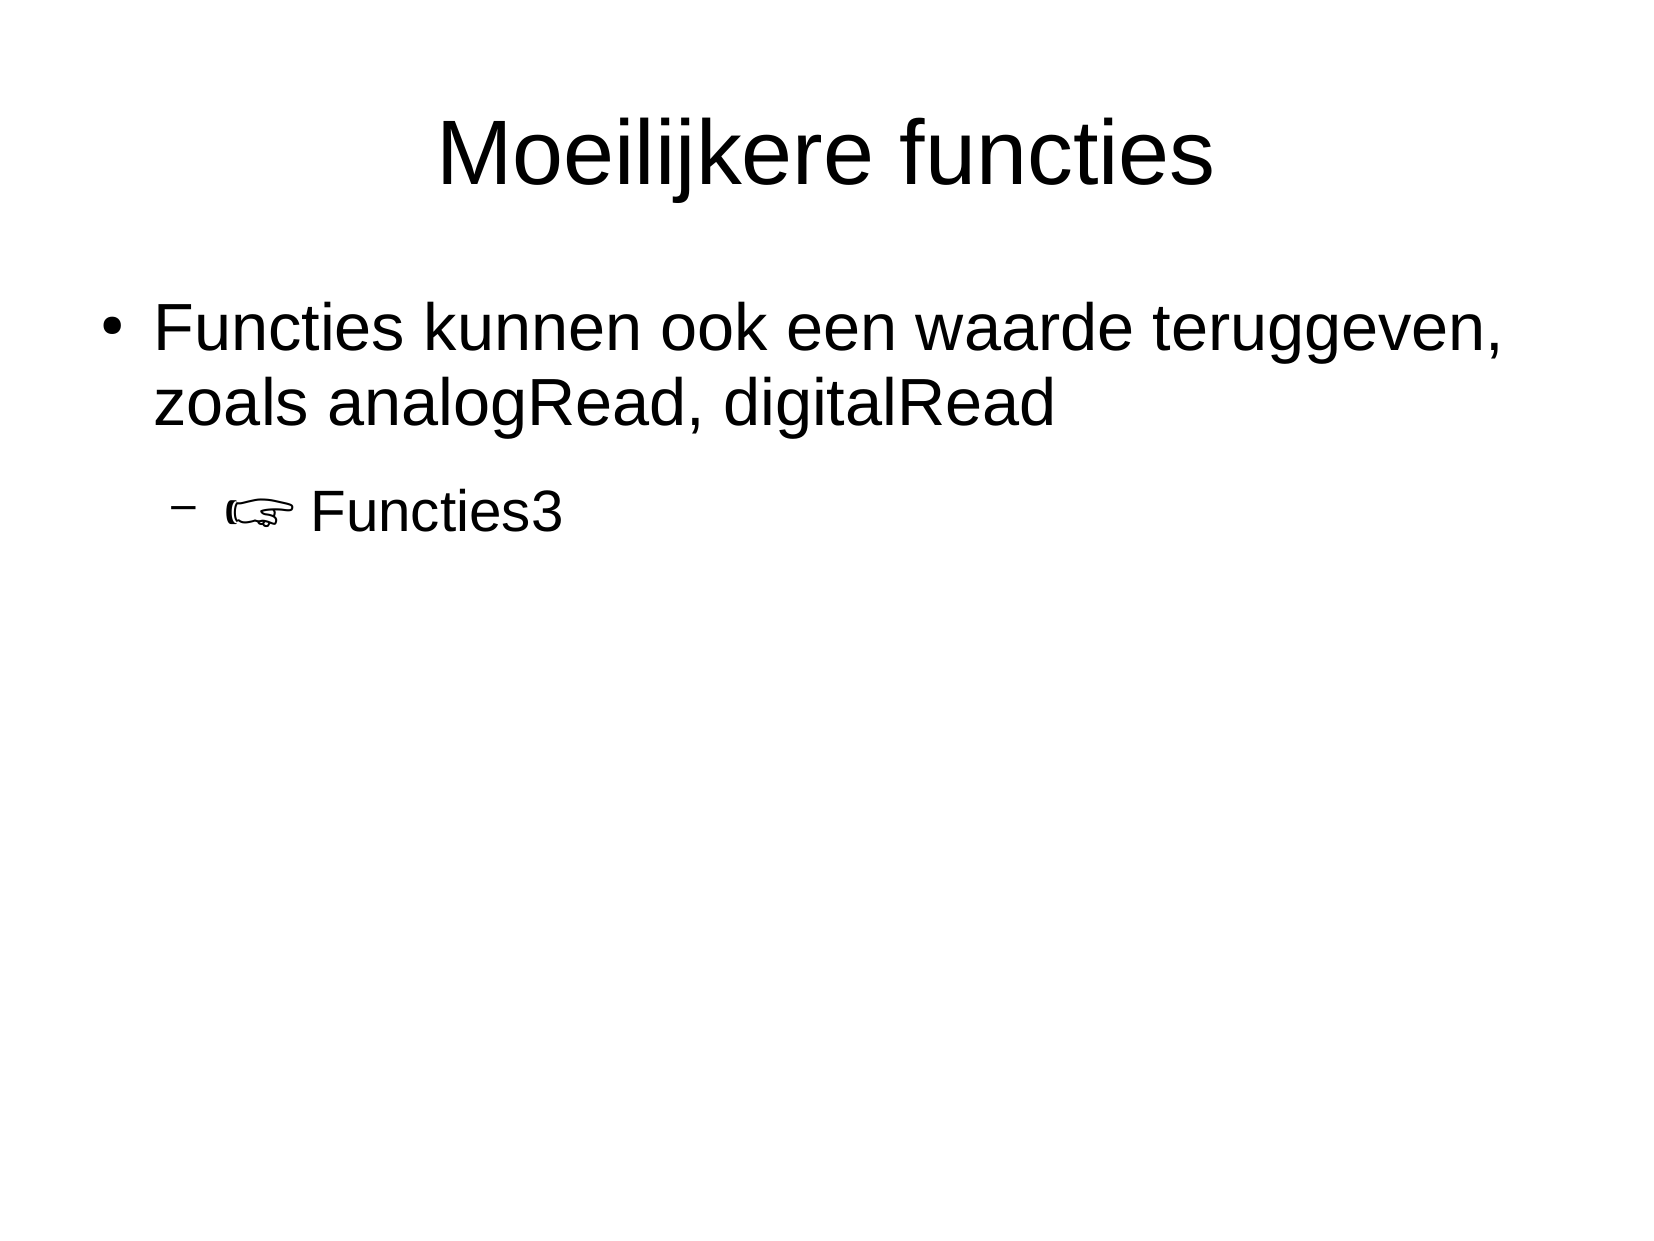

# Moeilijkere functies
Functies kunnen ook een waarde teruggeven, zoals analogRead, digitalRead
🖙 Functies3